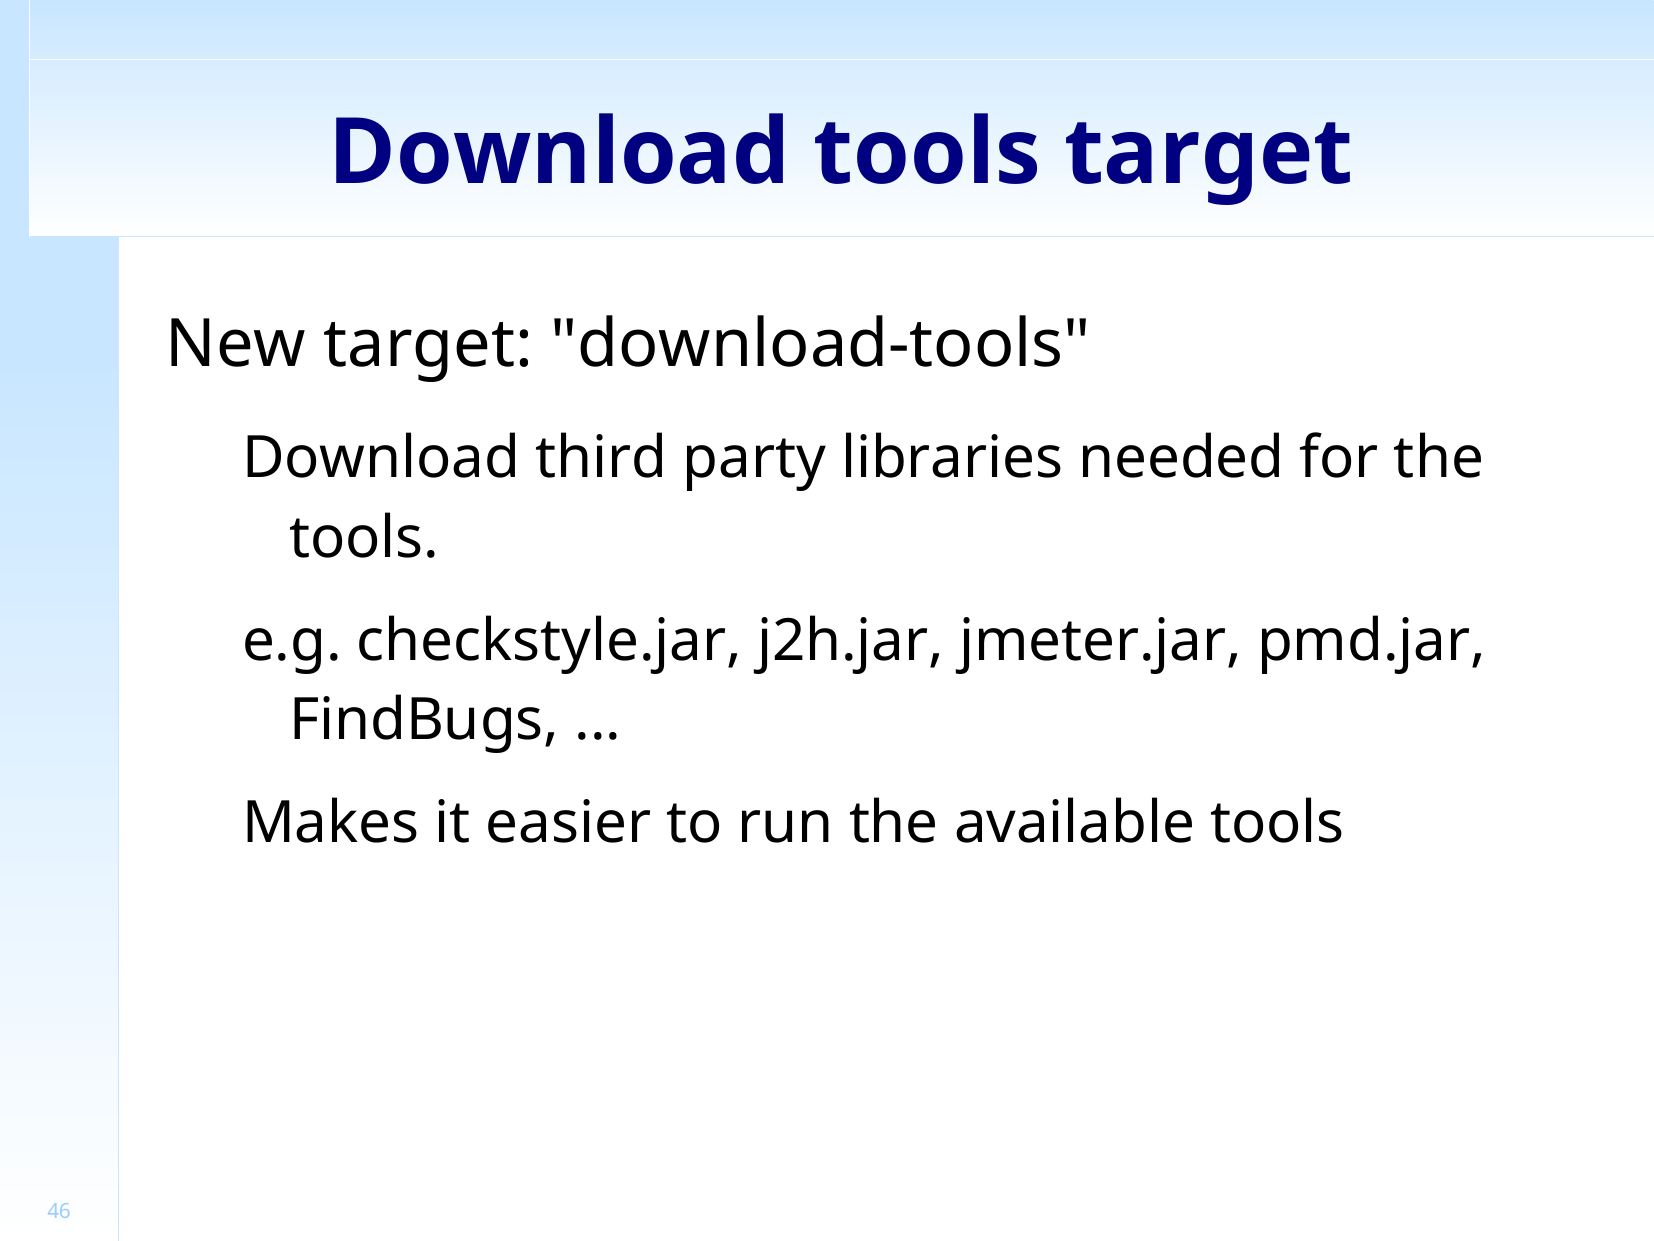

# Download tools target
New target: "download-tools"
Download third party libraries needed for the tools.
e.g. checkstyle.jar, j2h.jar, jmeter.jar, pmd.jar, FindBugs, ...
Makes it easier to run the available tools